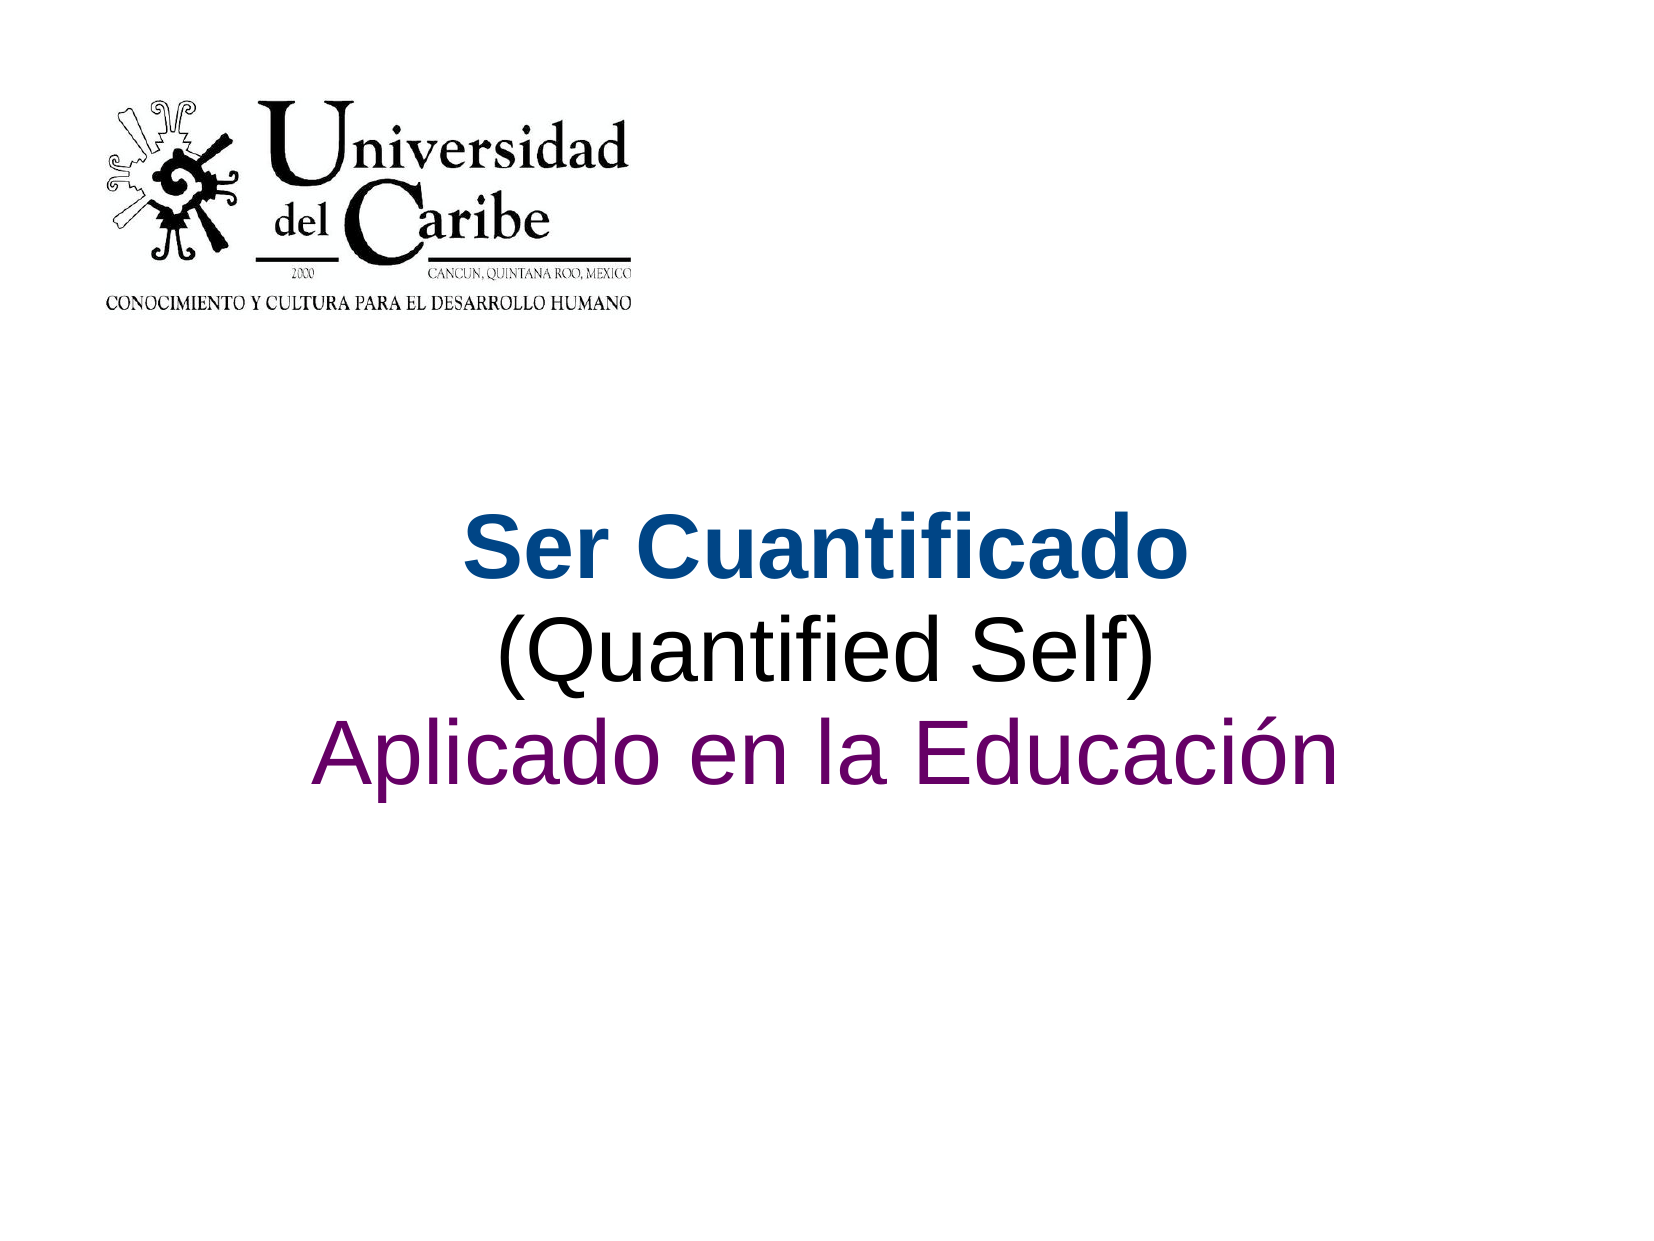

# Ser Cuantificado
(Quantified Self)
Aplicado en la Educación